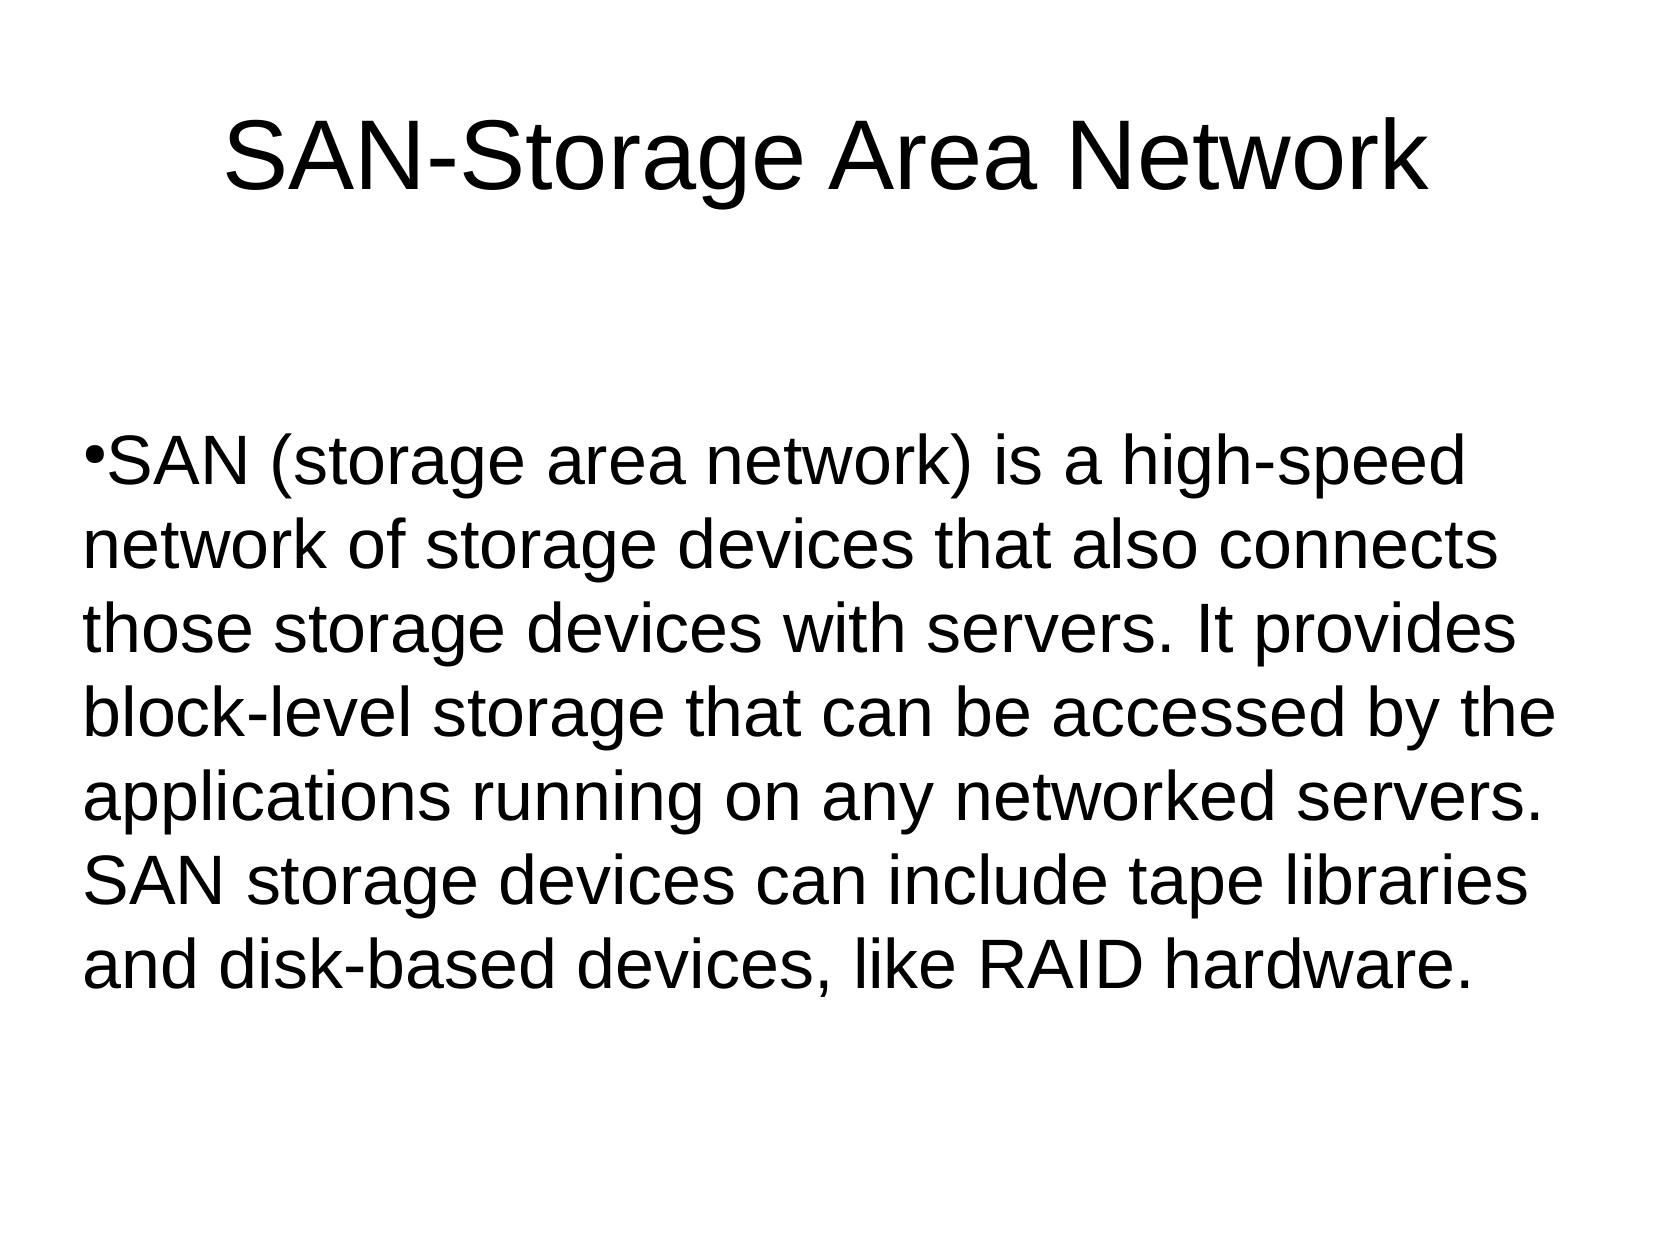

# SAN-Storage Area Network
SAN (storage area network) is a high-speed network of storage devices that also connects those storage devices with servers. It provides block-level storage that can be accessed by the applications running on any networked servers. SAN storage devices can include tape libraries and disk-based devices, like RAID hardware.